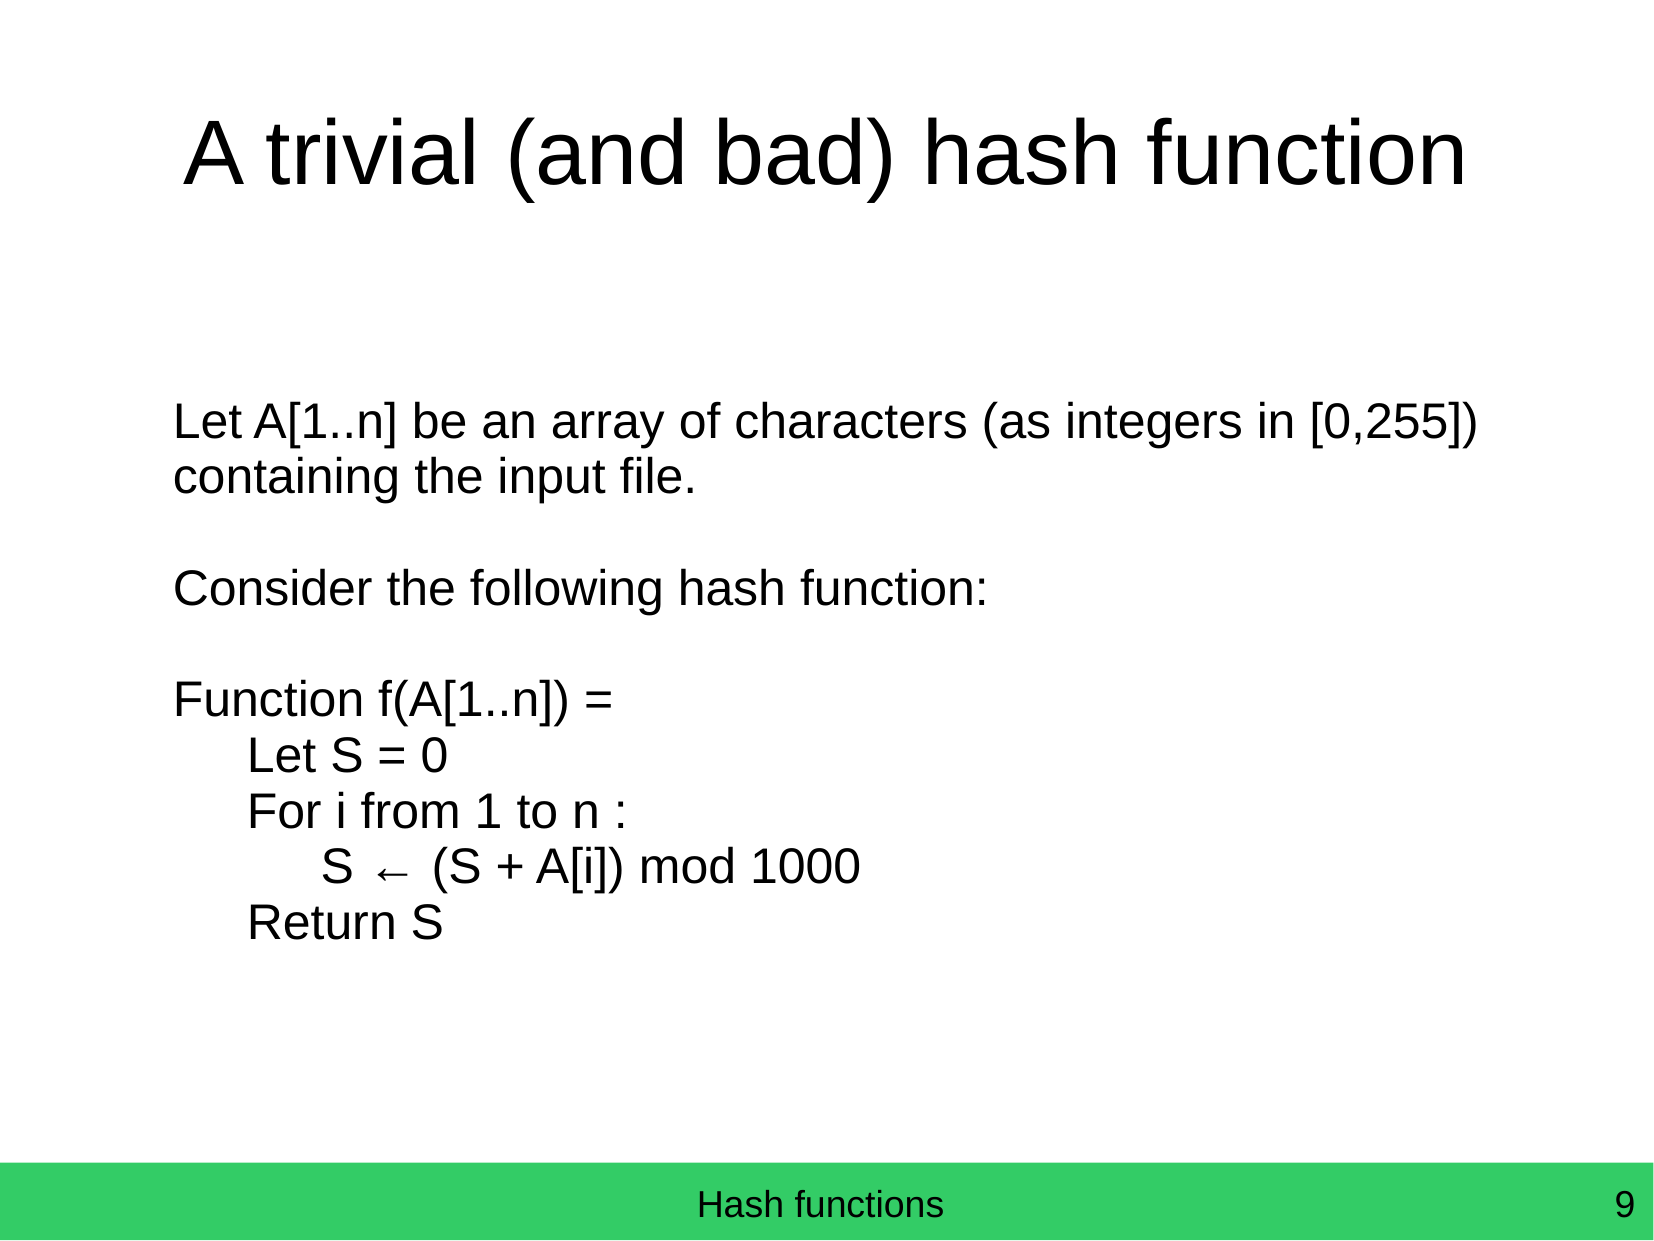

# A trivial (and bad) hash function
Let A[1..n] be an array of characters (as integers in [0,255]) containing the input file.
Consider the following hash function:
Function f(A[1..n]) =
	Let S = 0
	For i from 1 to n :
		S ← (S + A[i]) mod 1000
	Return S